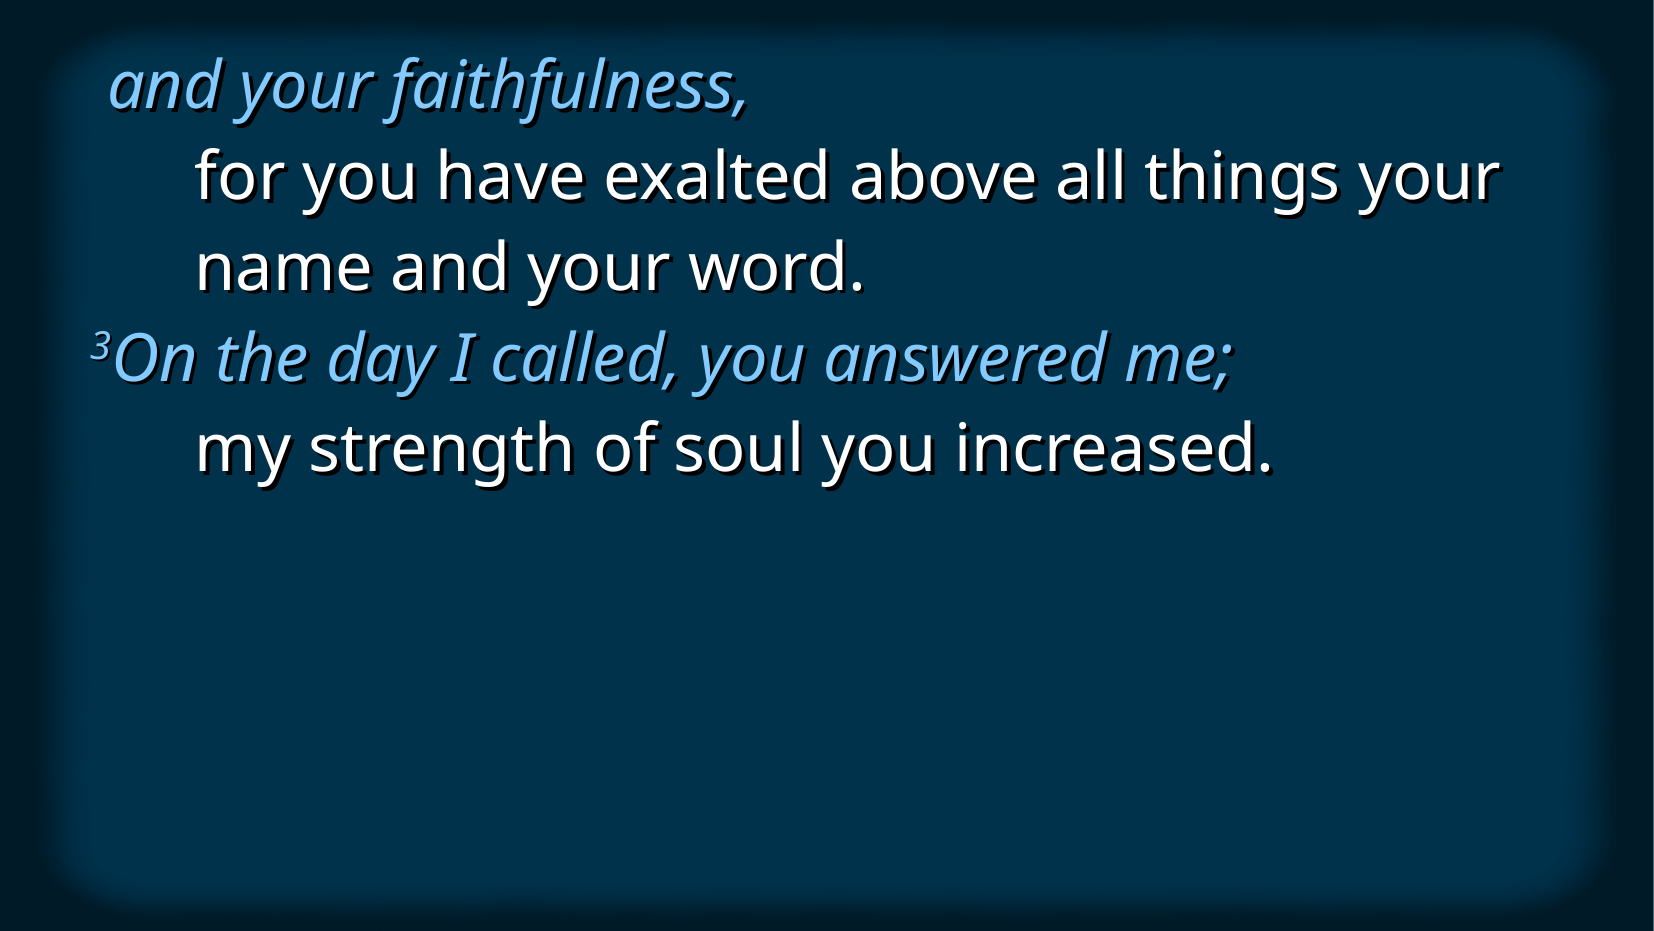

and your faithfulness,
 for you have exalted above all things your
 name and your word.
3On the day I called, you answered me;
 my strength of soul you increased.